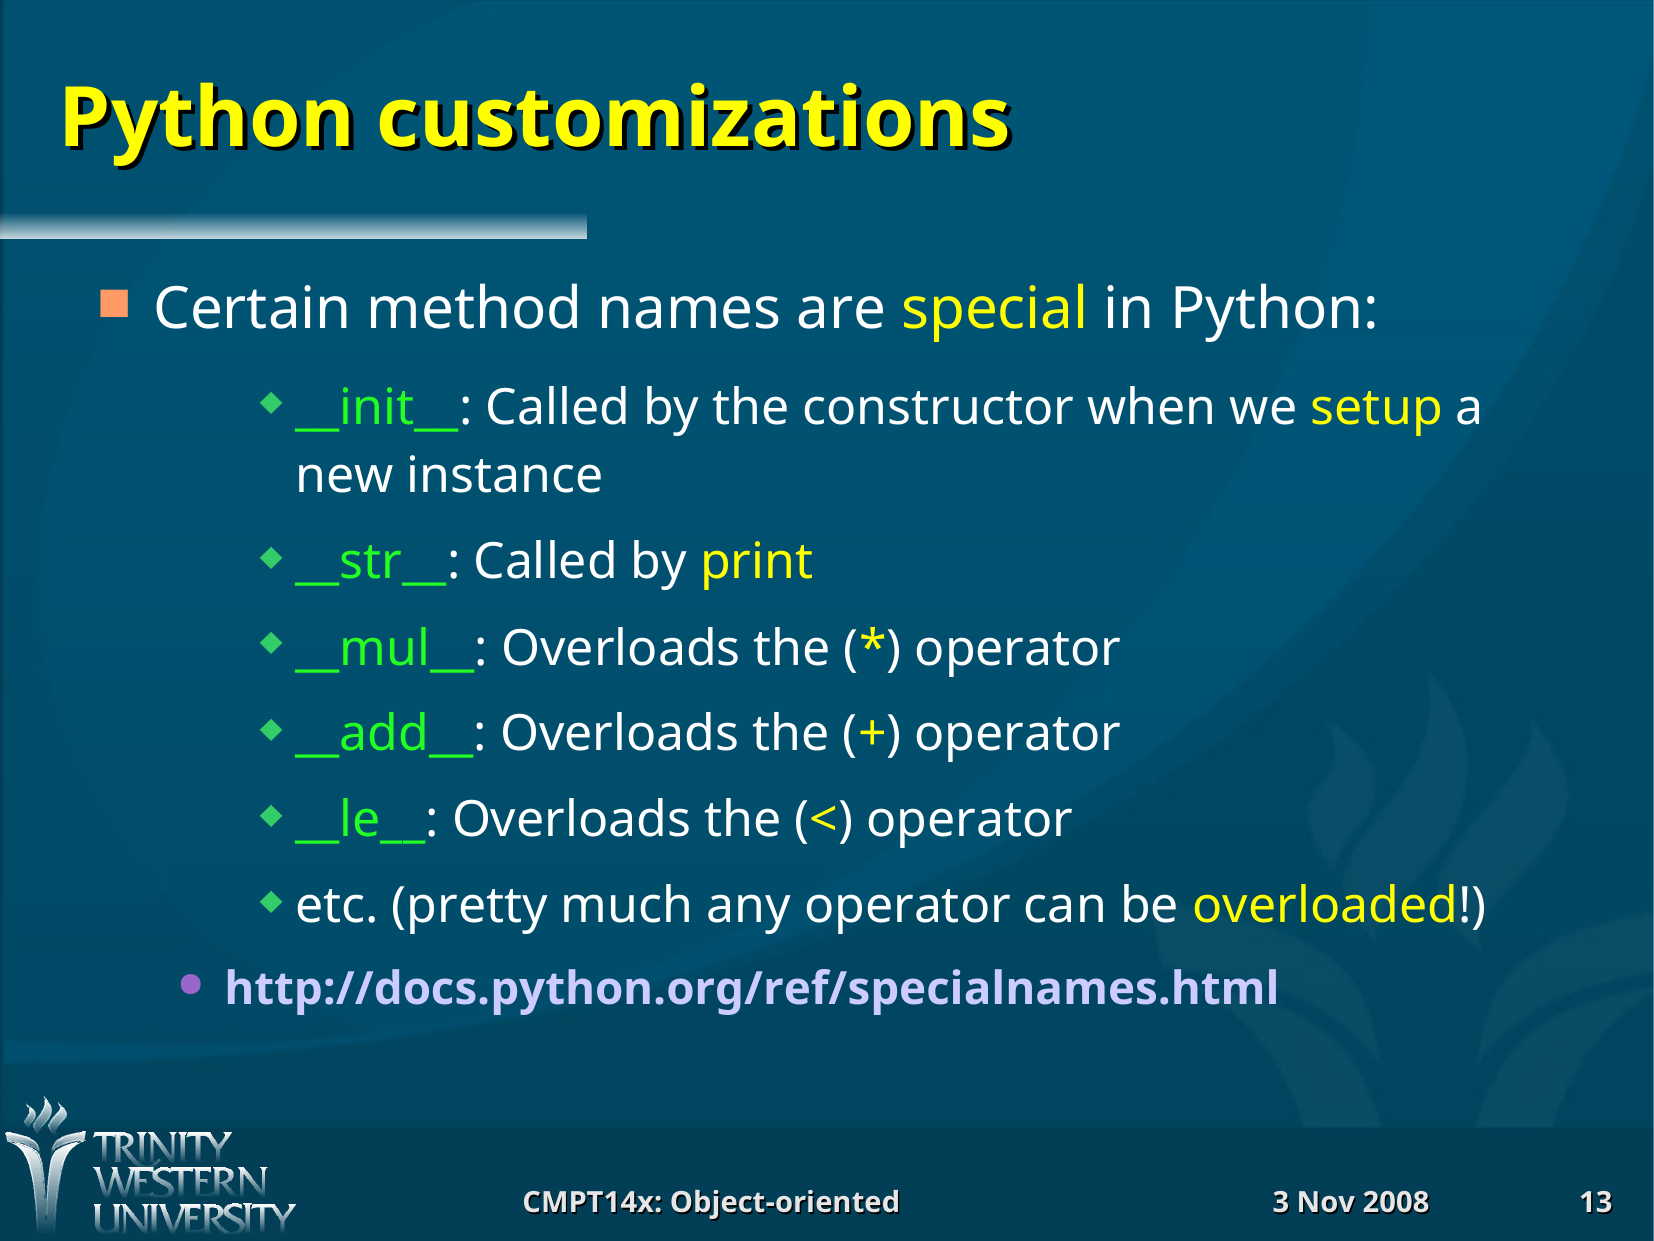

# Python customizations
Certain method names are special in Python:
__init__: Called by the constructor when we setup a new instance
__str__: Called by print
__mul__: Overloads the (*) operator
__add__: Overloads the (+) operator
__le__: Overloads the (<) operator
etc. (pretty much any operator can be overloaded!)
http://docs.python.org/ref/specialnames.html
CMPT14x: Object-oriented
3 Nov 2008
13